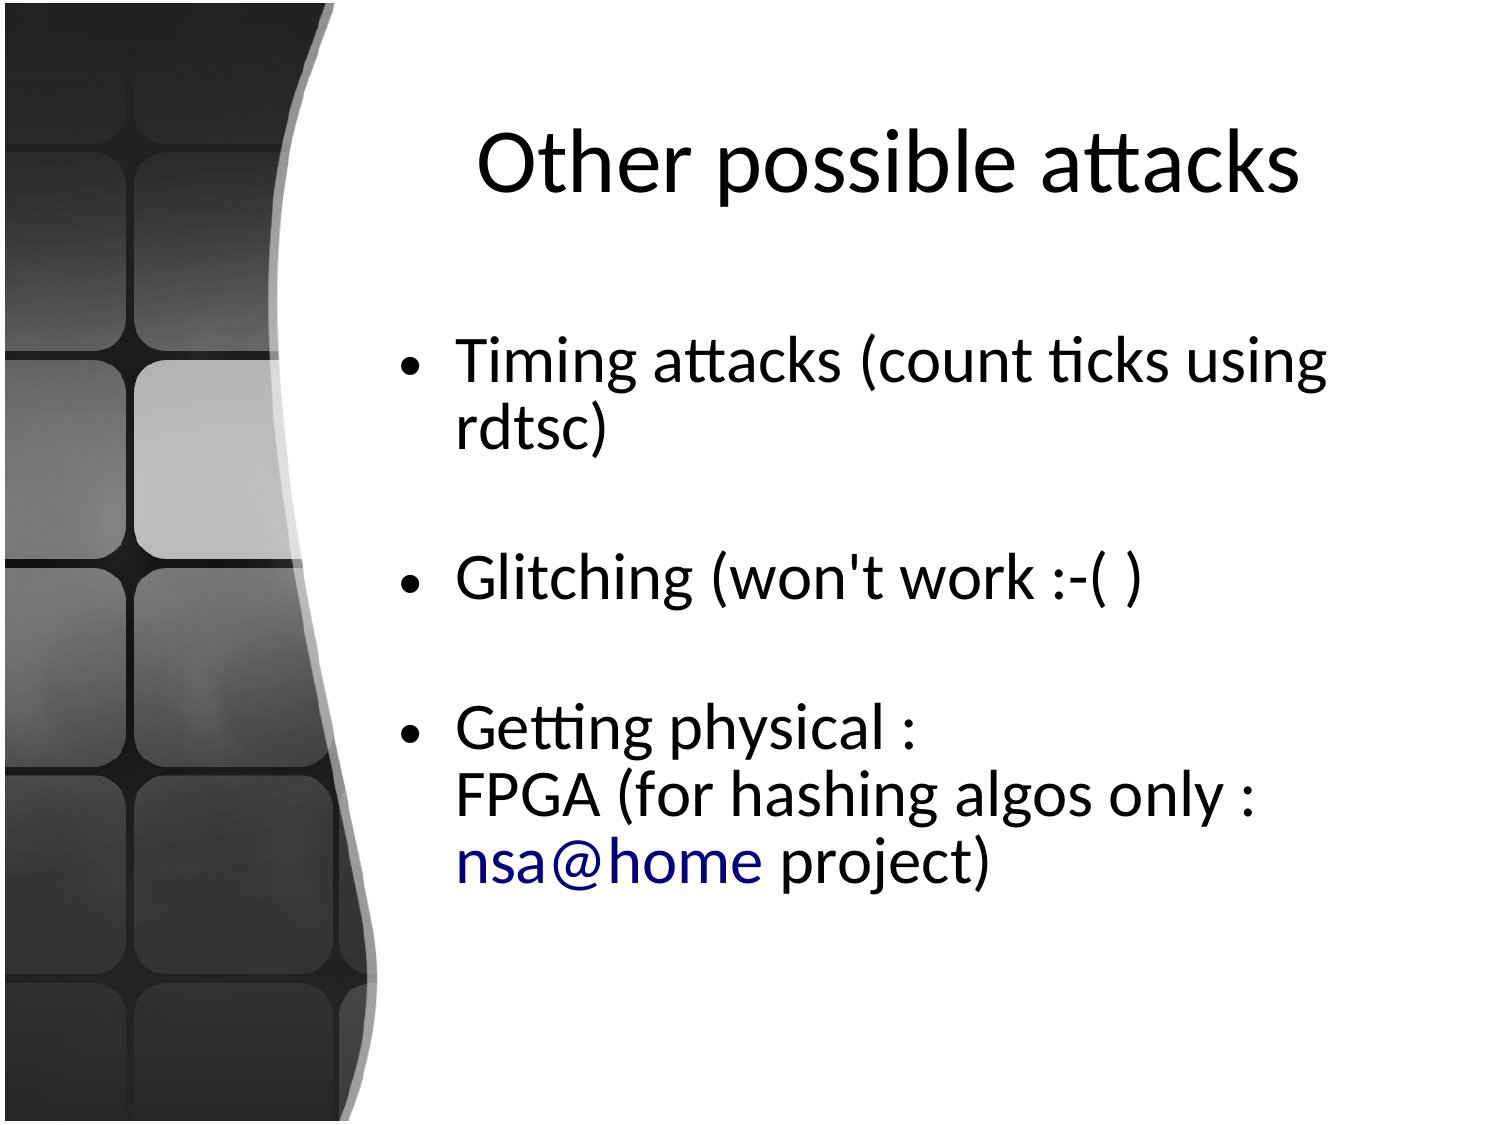

# Other possible attacks
Timing attacks (count ticks using rdtsc)
Glitching (won't work :-( )
Getting physical :
FPGA (for hashing algos only : nsa@home project)